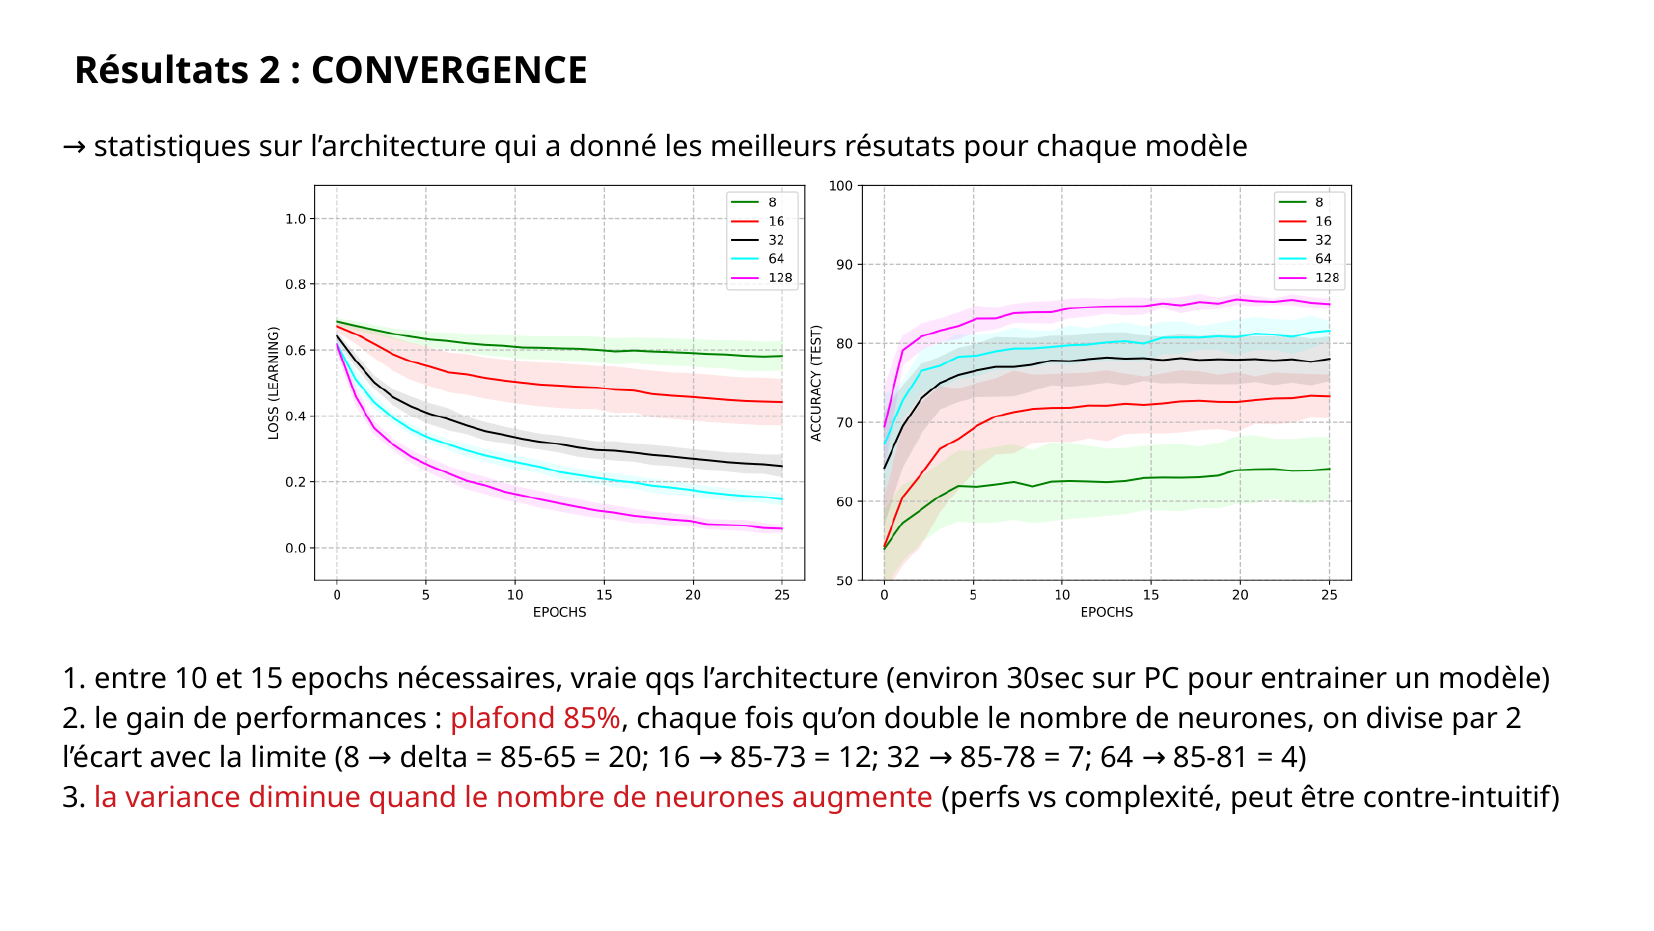

Résultats 2 : CONVERGENCE
→ statistiques sur l’architecture qui a donné les meilleurs résutats pour chaque modèle
1. entre 10 et 15 epochs nécessaires, vraie qqs l’architecture (environ 30sec sur PC pour entrainer un modèle)
2. le gain de performances : plafond 85%, chaque fois qu’on double le nombre de neurones, on divise par 2 l’écart avec la limite (8 → delta = 85-65 = 20; 16 → 85-73 = 12; 32 → 85-78 = 7; 64 → 85-81 = 4)
3. la variance diminue quand le nombre de neurones augmente (perfs vs complexité, peut être contre-intuitif)